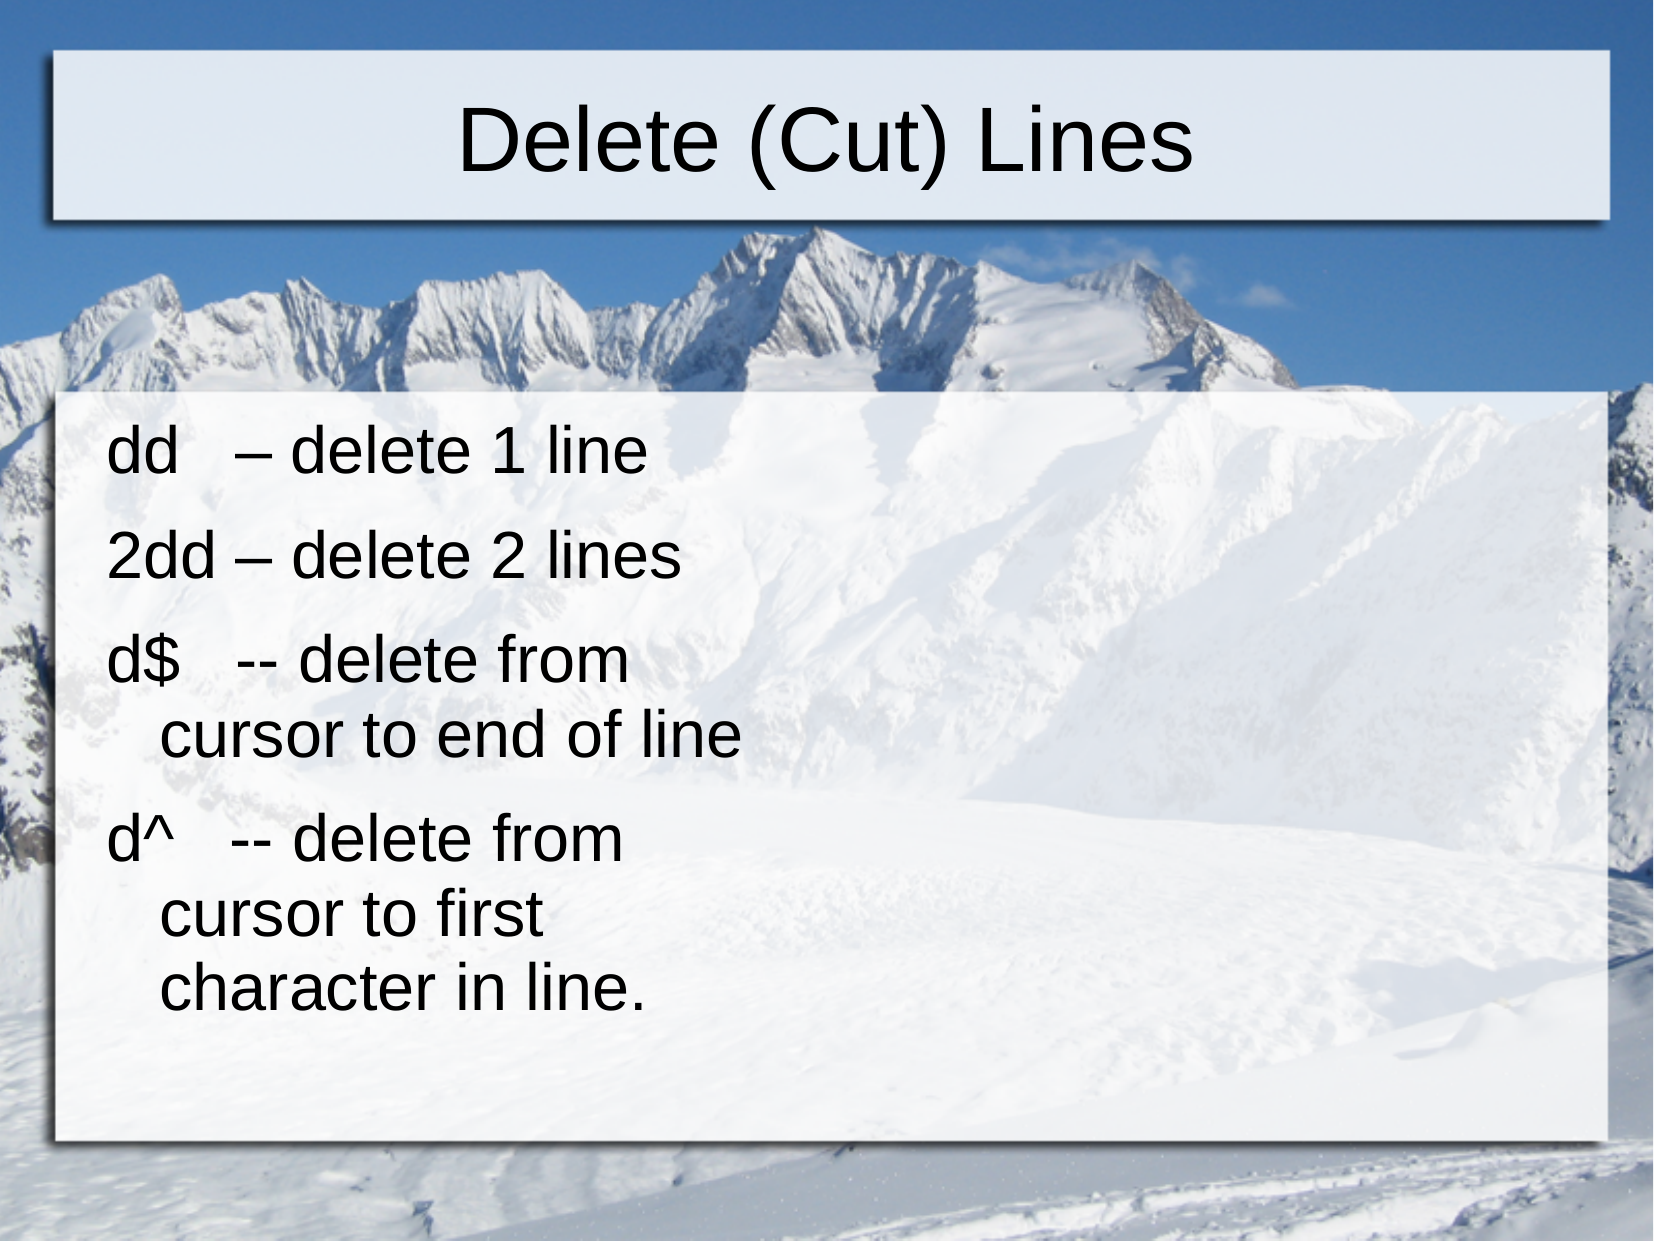

# Delete (Cut) Lines
dd – delete 1 line
2dd – delete 2 lines
d$ -- delete from cursor to end of line
d^ -- delete from cursor to first character in line.